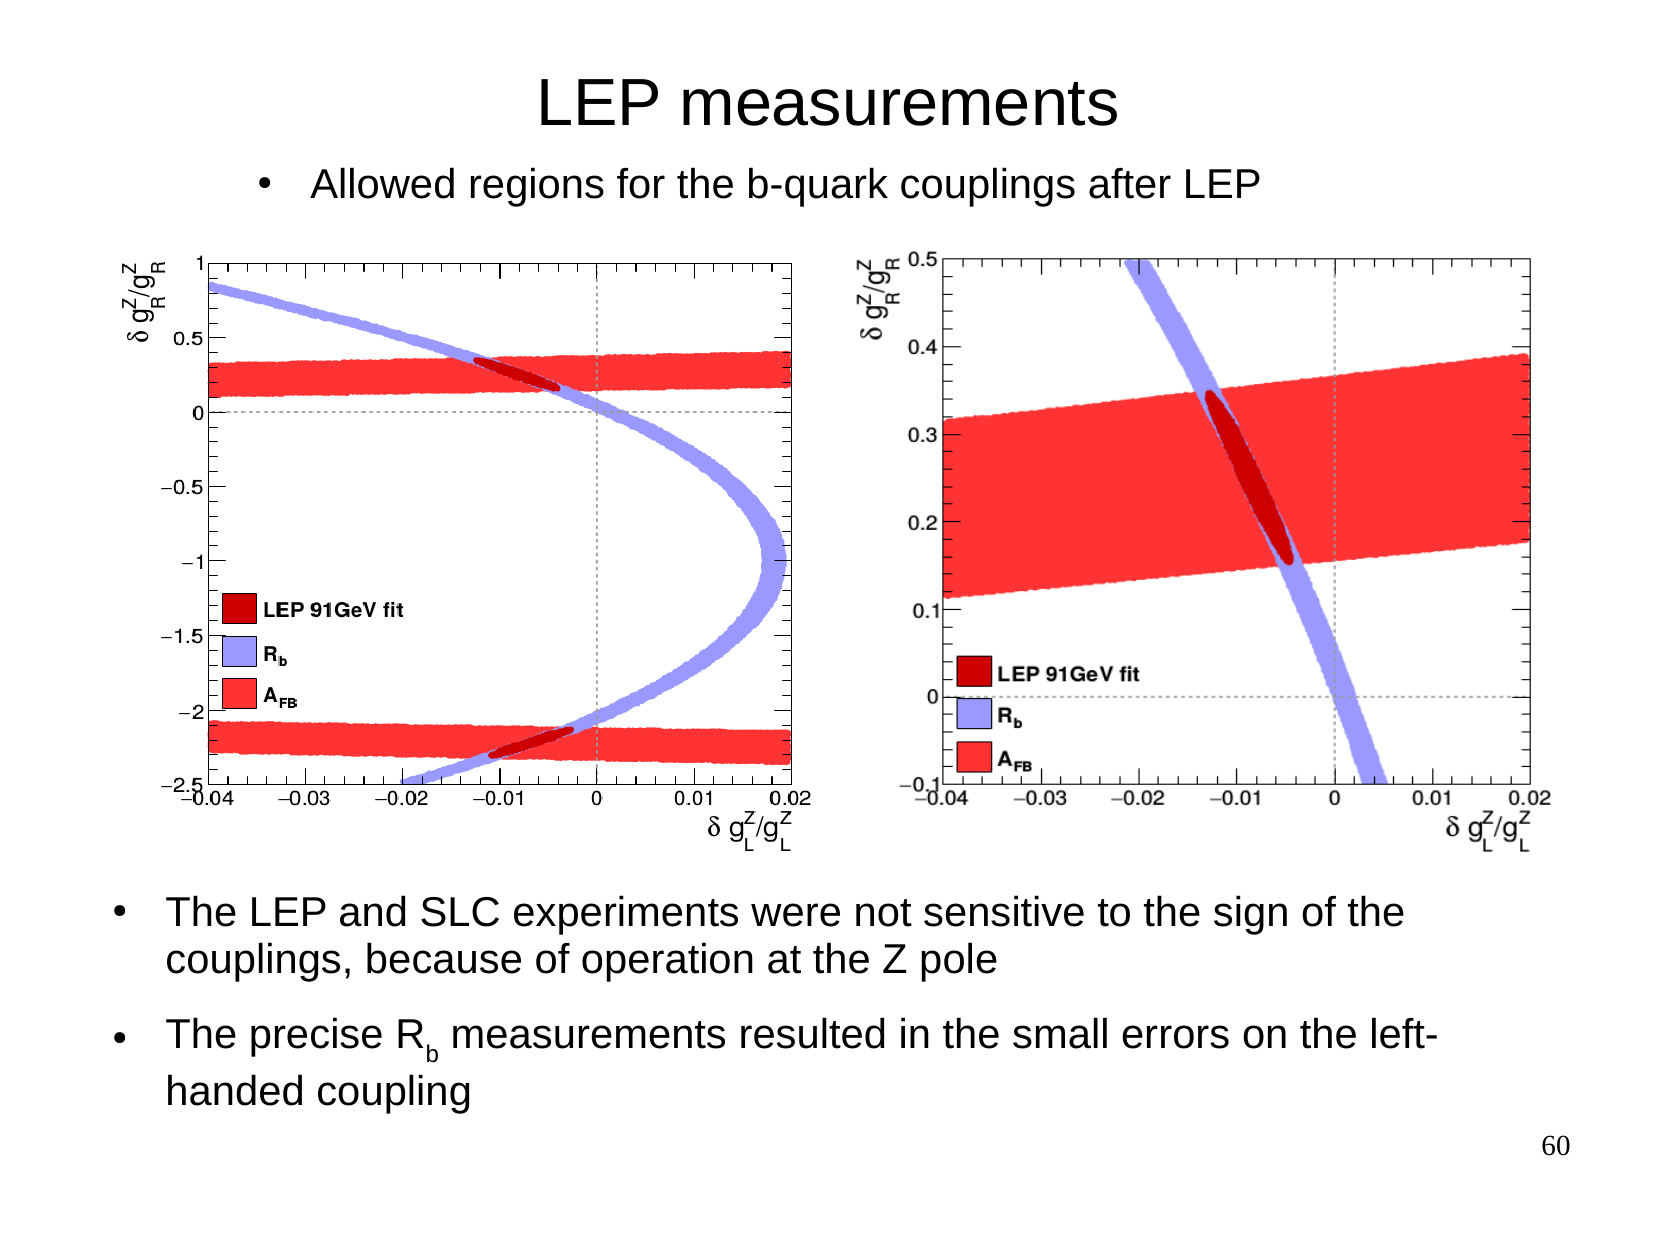

LEP measurements
Allowed regions for the b-quark couplings after LEP
# The LEP and SLC experiments were not sensitive to the sign of the couplings, because of operation at the Z pole
The precise Rb measurements resulted in the small errors on the left-handed coupling
60